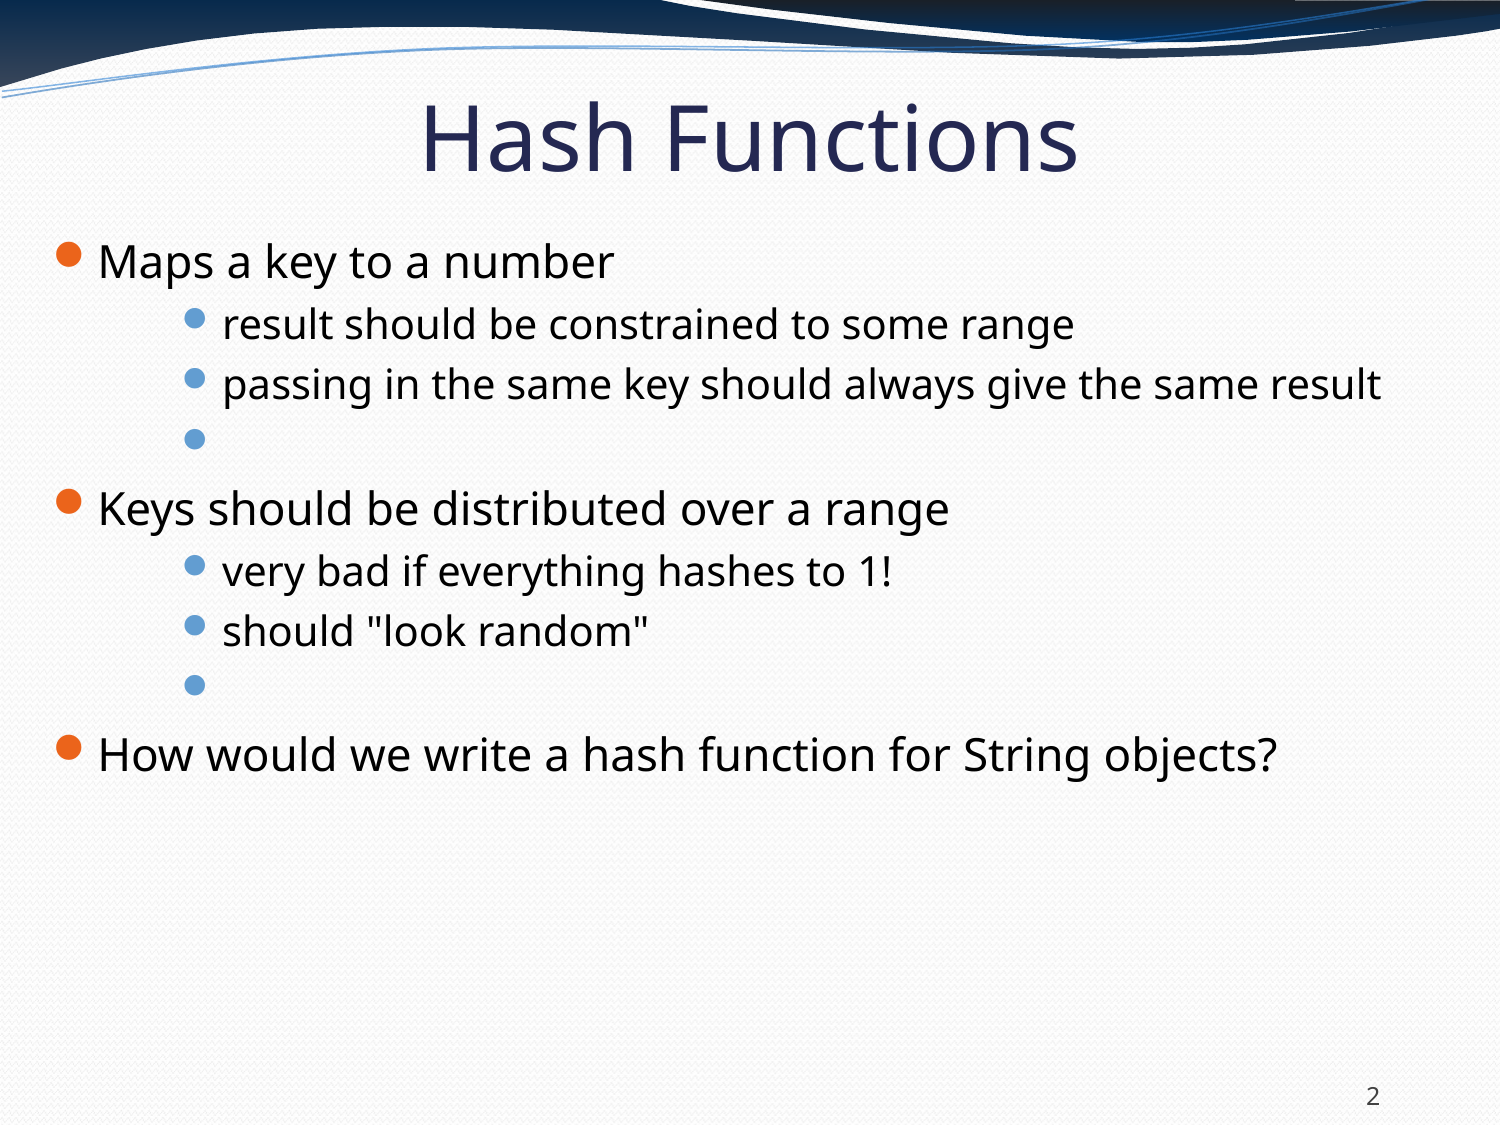

# Hash Functions
Maps a key to a number
result should be constrained to some range
passing in the same key should always give the same result
Keys should be distributed over a range
very bad if everything hashes to 1!
should "look random"
How would we write a hash function for String objects?